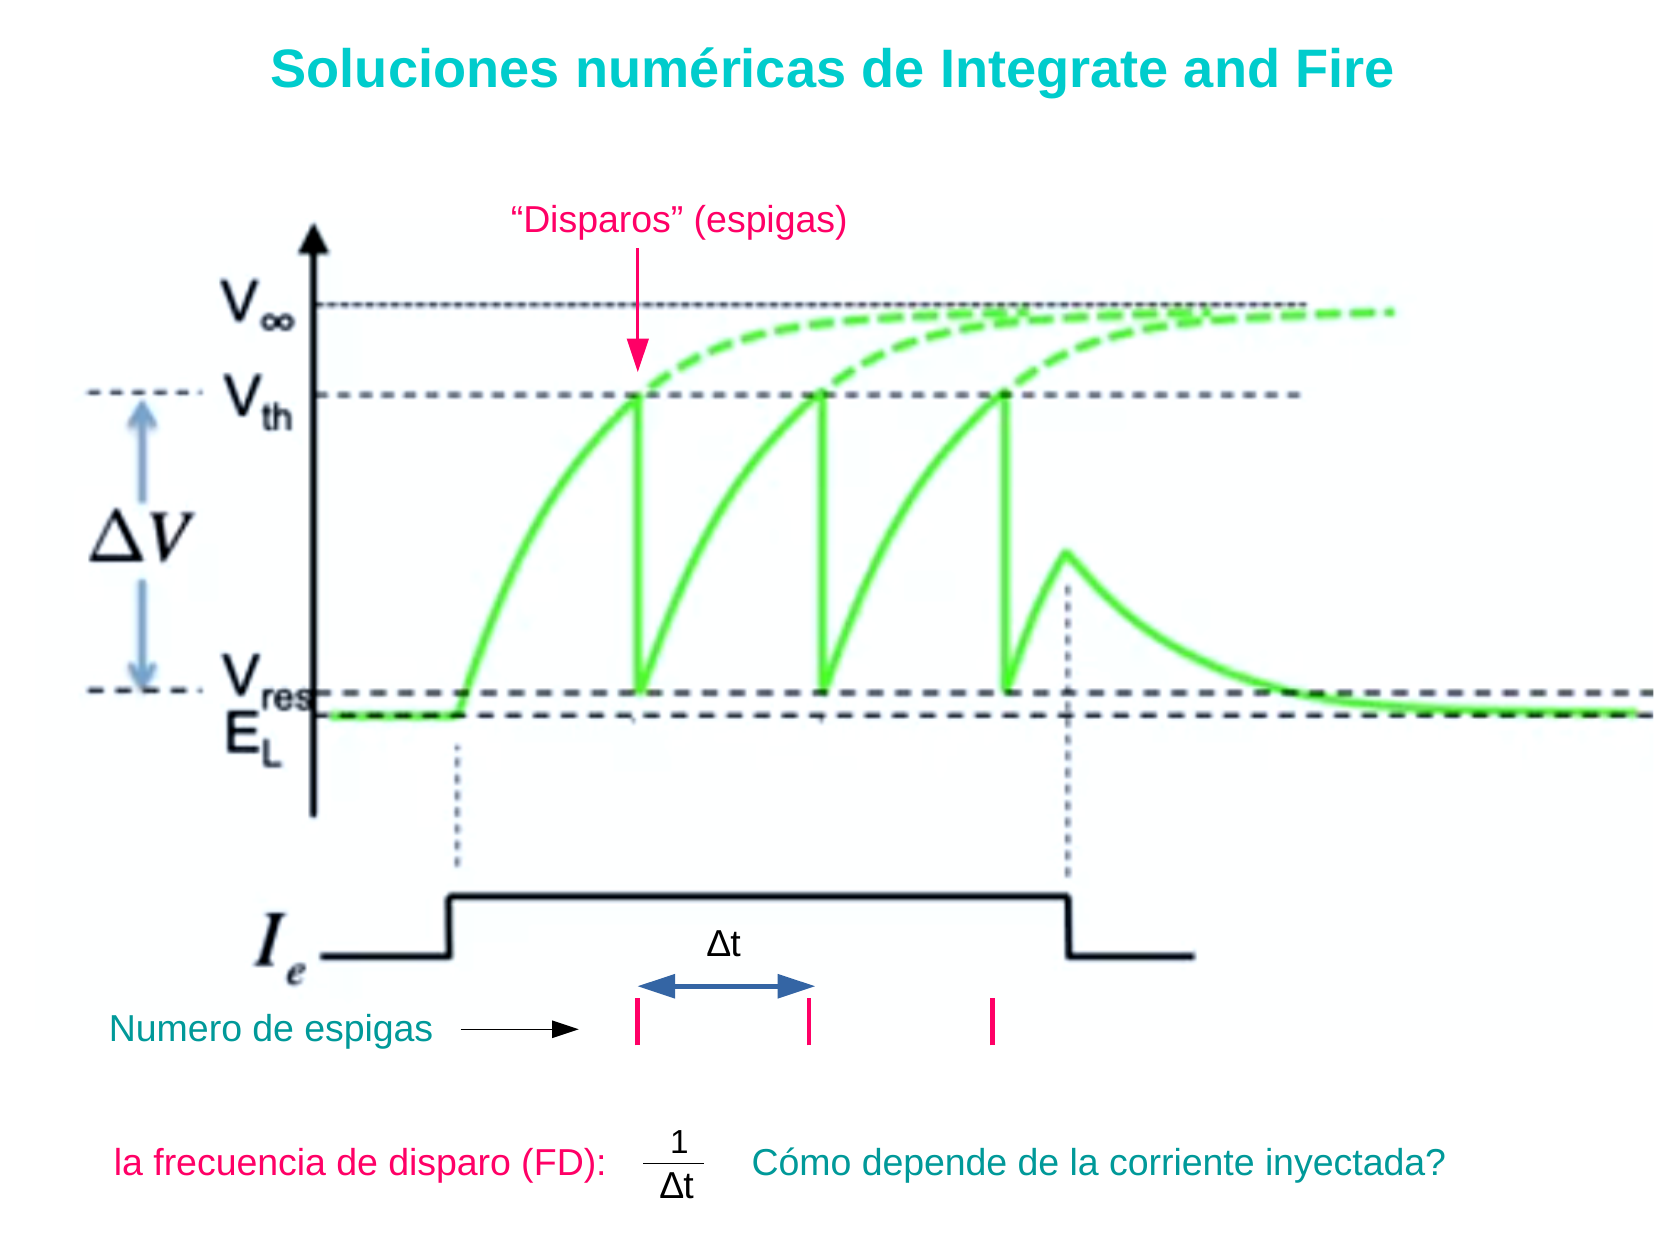

Soluciones numéricas de Integrate and Fire
“Disparos” (espigas)
∆t
Numero de espigas
1
∆t
 la frecuencia de disparo (FD):
 Cómo depende de la corriente inyectada?